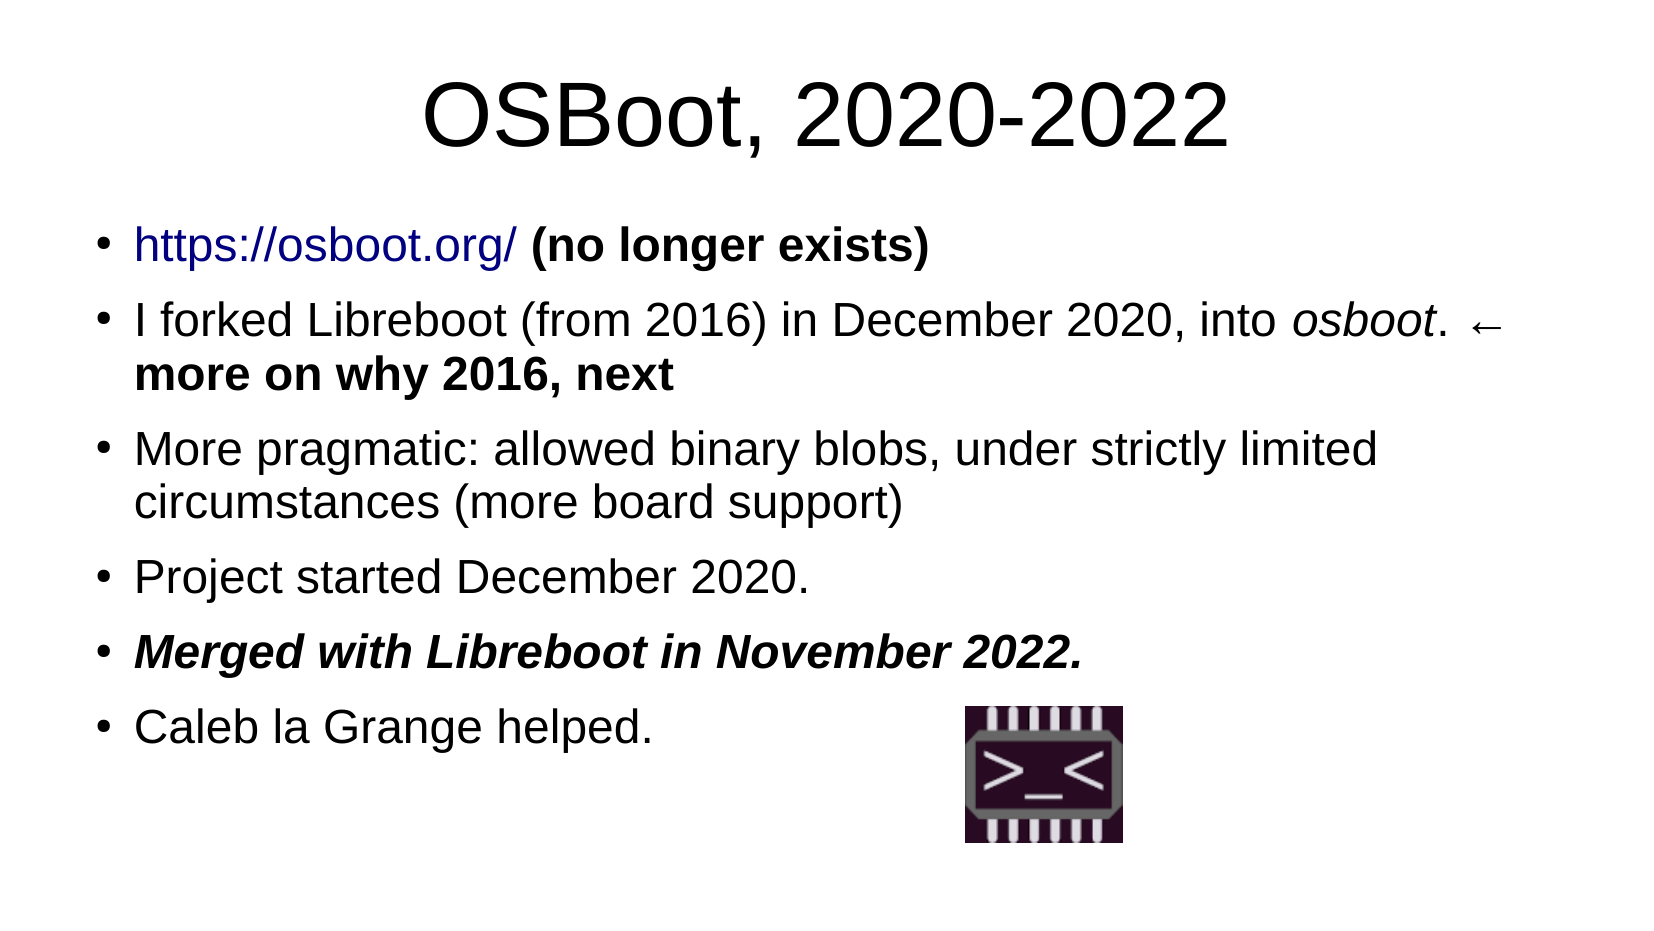

# OSBoot, 2020-2022
https://osboot.org/ (no longer exists)
I forked Libreboot (from 2016) in December 2020, into osboot. ← more on why 2016, next
More pragmatic: allowed binary blobs, under strictly limited circumstances (more board support)
Project started December 2020.
Merged with Libreboot in November 2022.
Caleb la Grange helped.